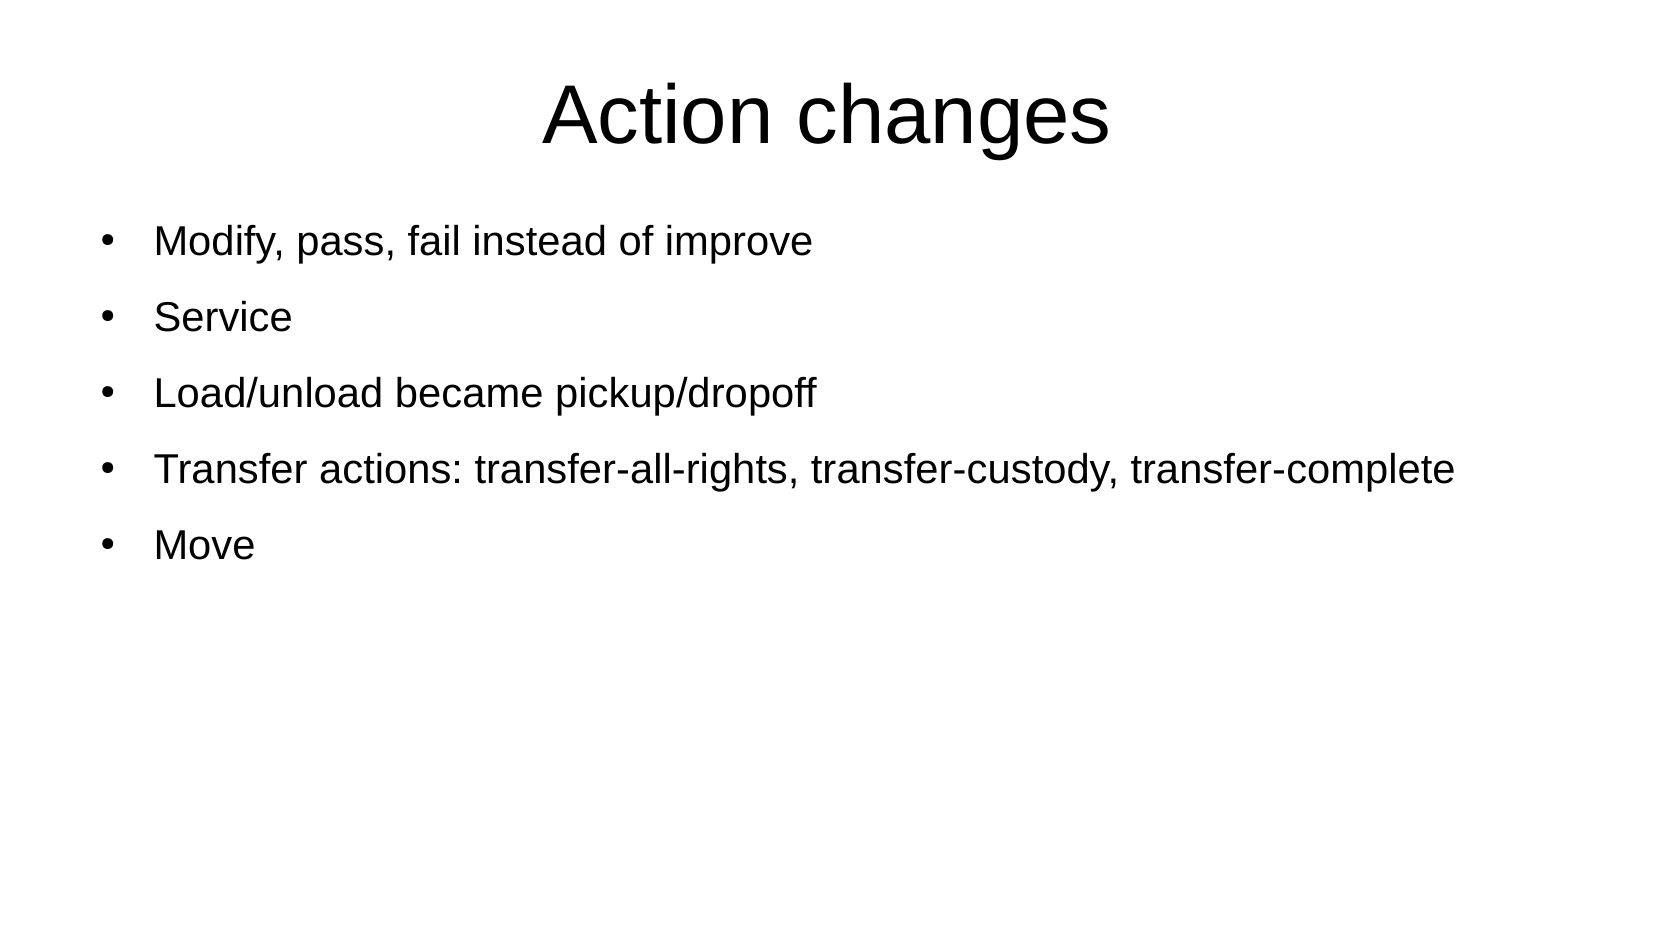

# Action changes
Modify, pass, fail instead of improve
Service
Load/unload became pickup/dropoff
Transfer actions: transfer-all-rights, transfer-custody, transfer-complete
Move